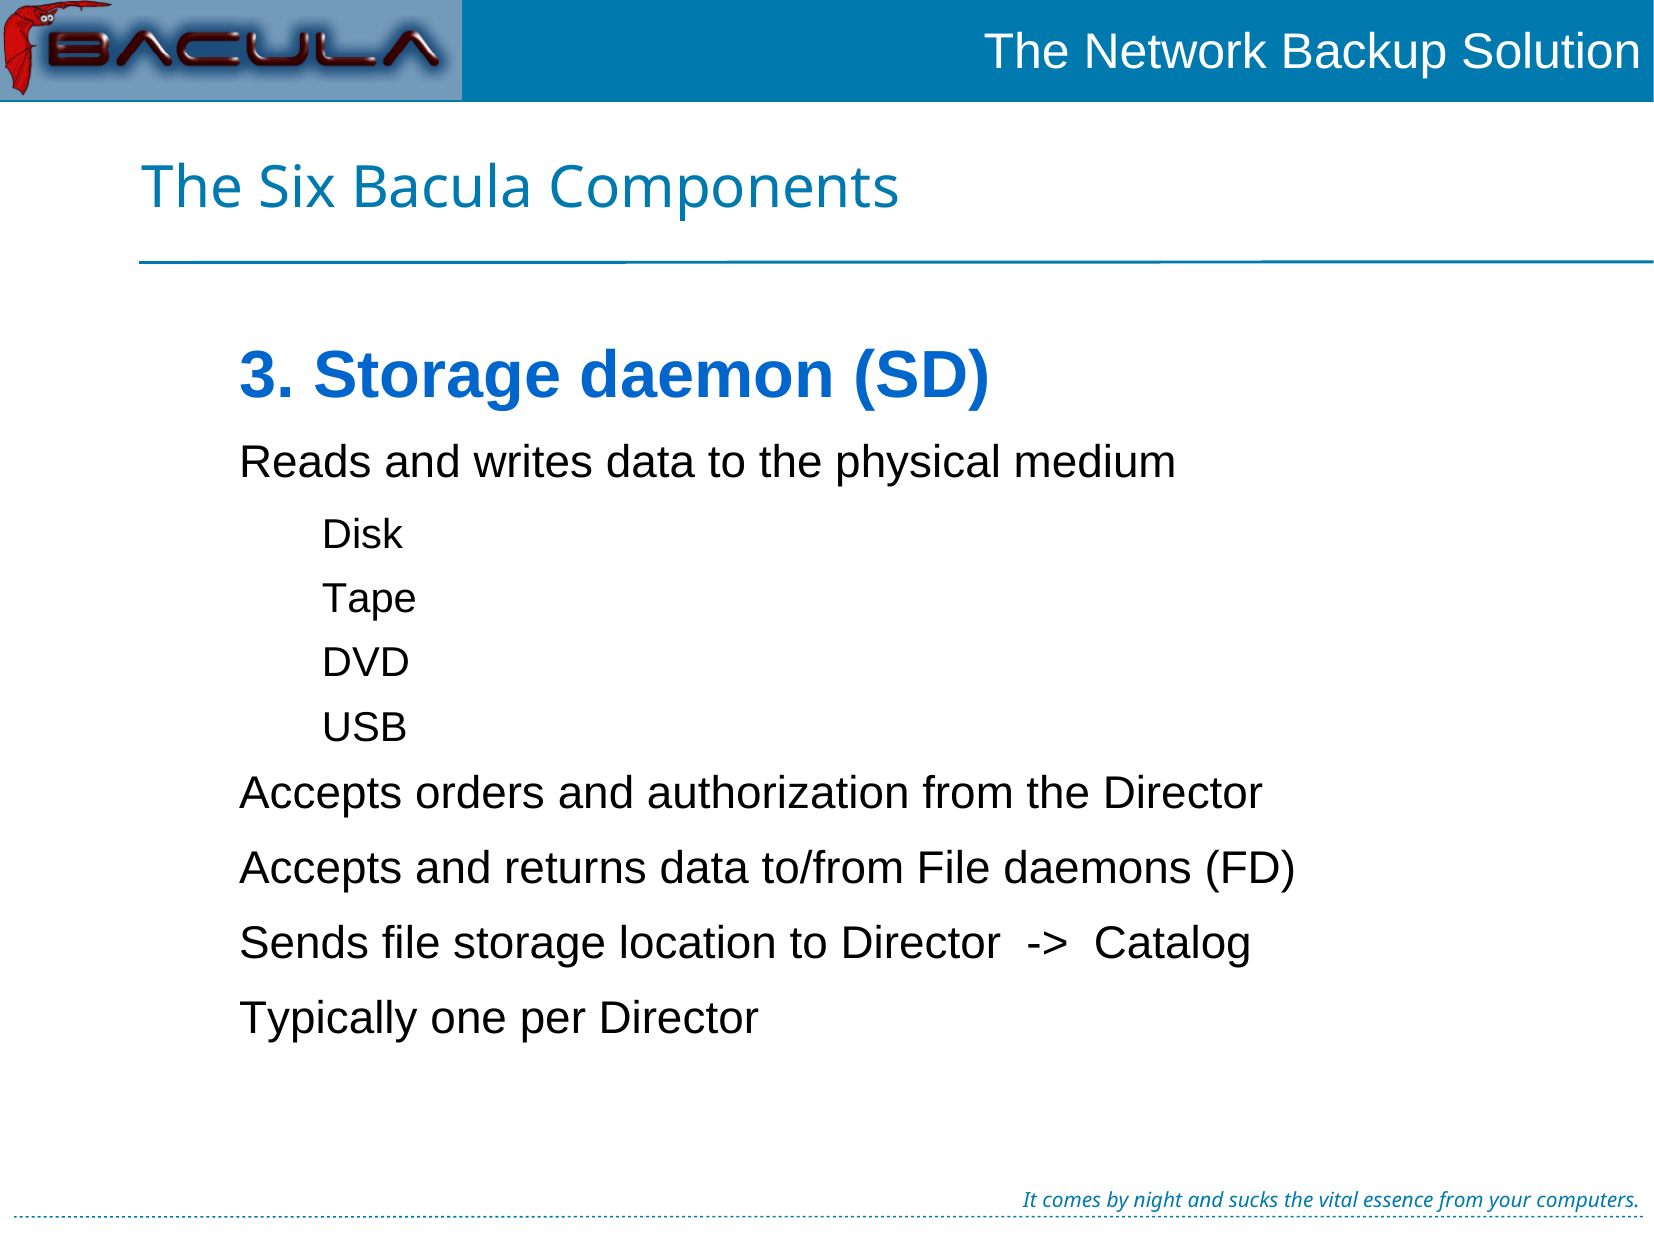

# The Six Bacula Components
3. Storage daemon (SD)
Reads and writes data to the physical medium
Disk
Tape
DVD
USB
Accepts orders and authorization from the Director
Accepts and returns data to/from File daemons (FD)
Sends file storage location to Director -> Catalog
Typically one per Director